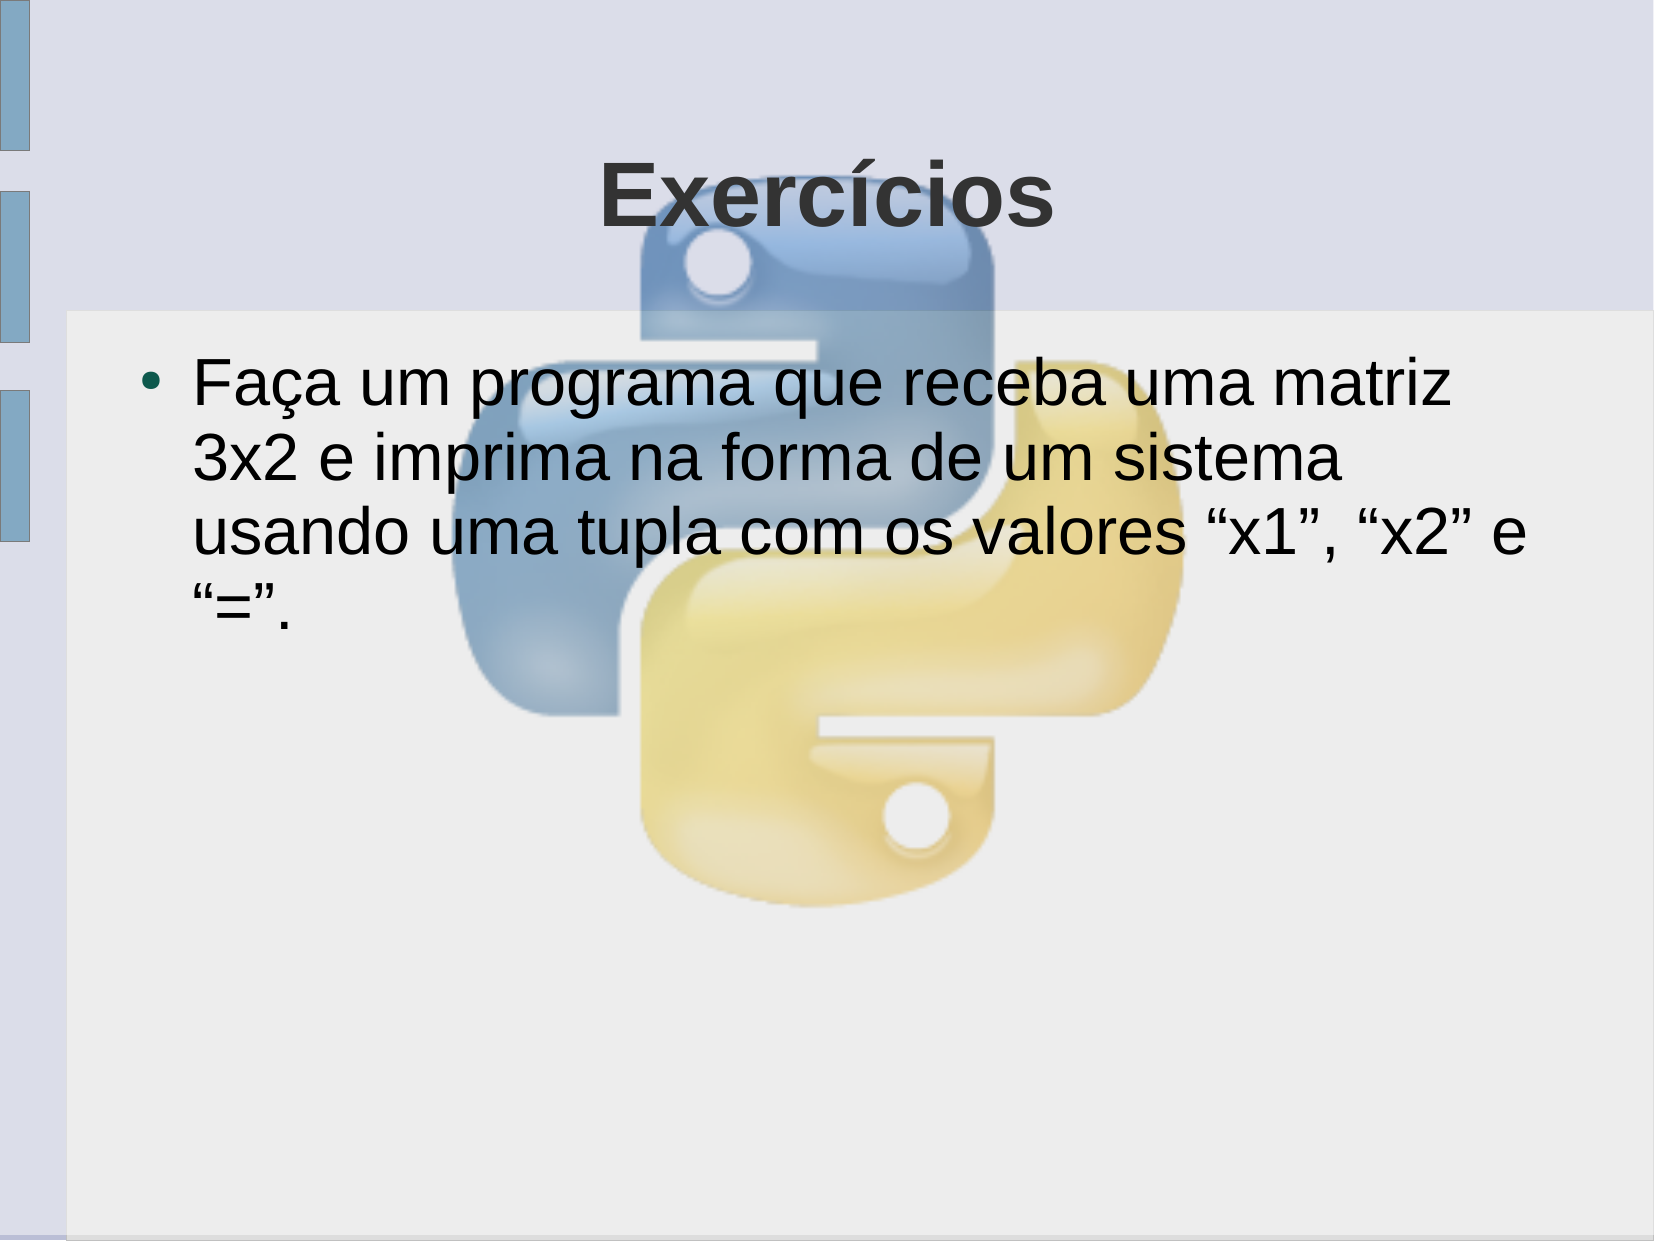

# Exercícios
Faça um programa que receba uma matriz 3x2 e imprima na forma de um sistema usando uma tupla com os valores “x1”, “x2” e “=”.